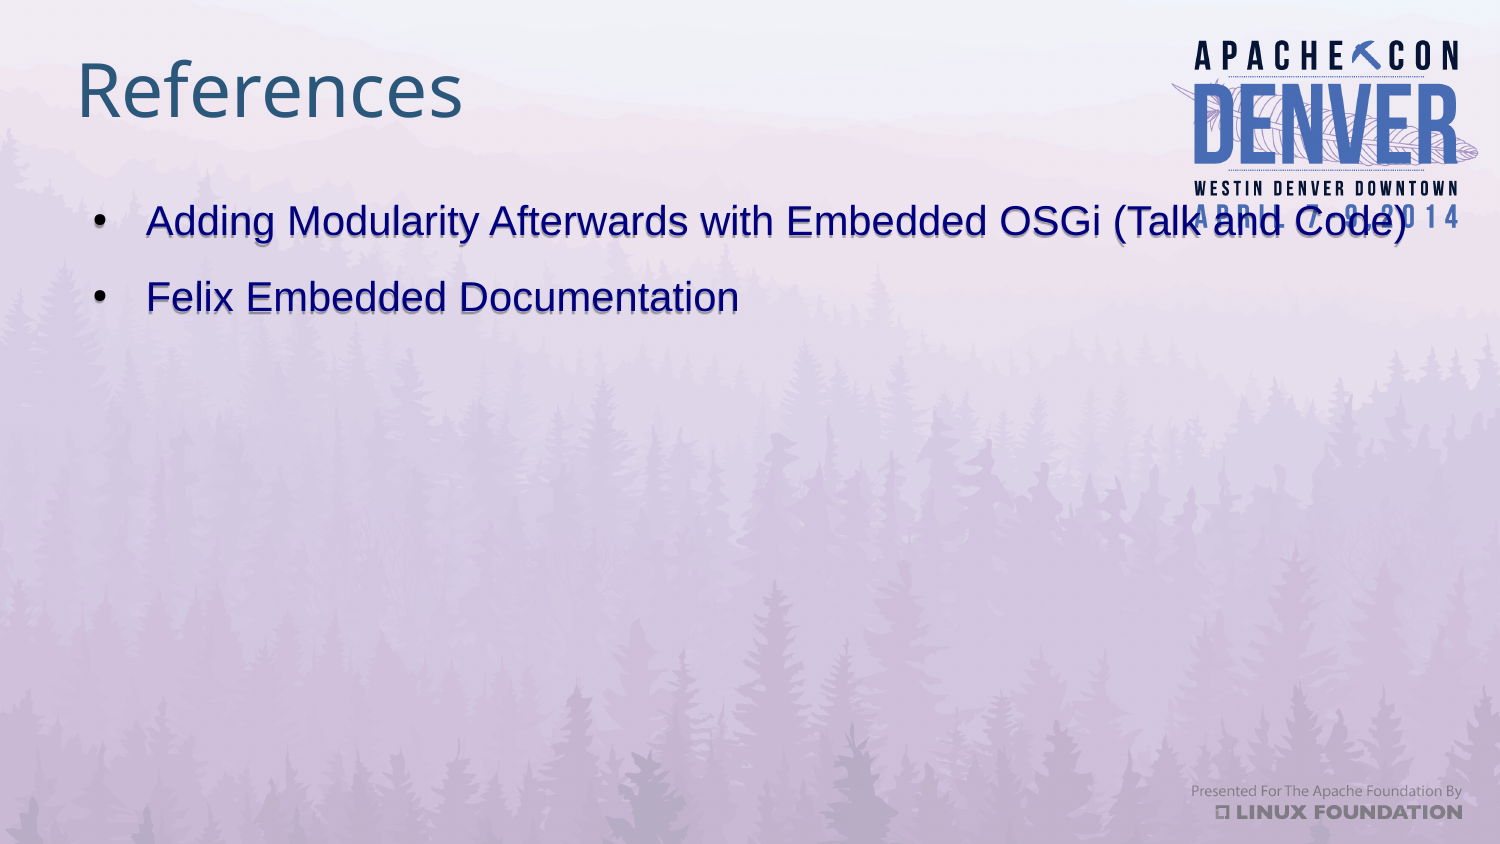

References
# Adding Modularity Afterwards with Embedded OSGi (Talk and Code)
Felix Embedded Documentation